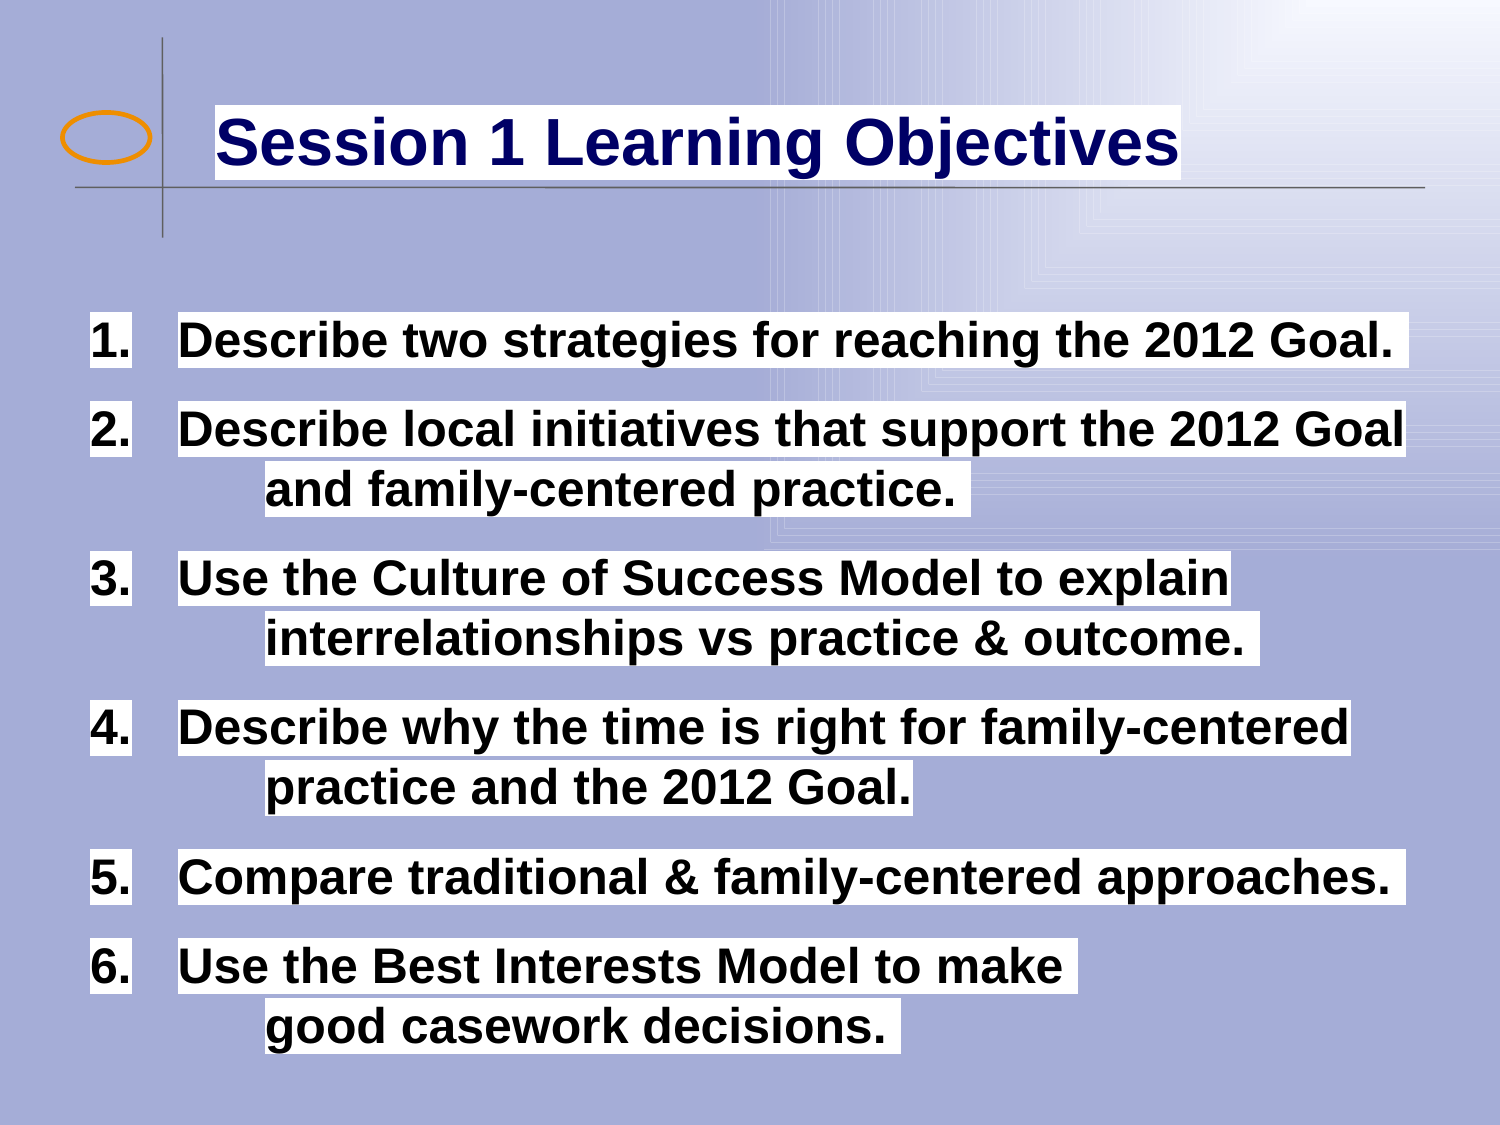

# Session 1 Learning Objectives
Describe two strategies for reaching the 2012 Goal.
Describe local initiatives that support the 2012 Goal and family-centered practice.
Use the Culture of Success Model to explain interrelationships vs practice & outcome.
Describe why the time is right for family-centered practice and the 2012 Goal.
Compare traditional & family-centered approaches.
Use the Best Interests Model to make
good casework decisions.